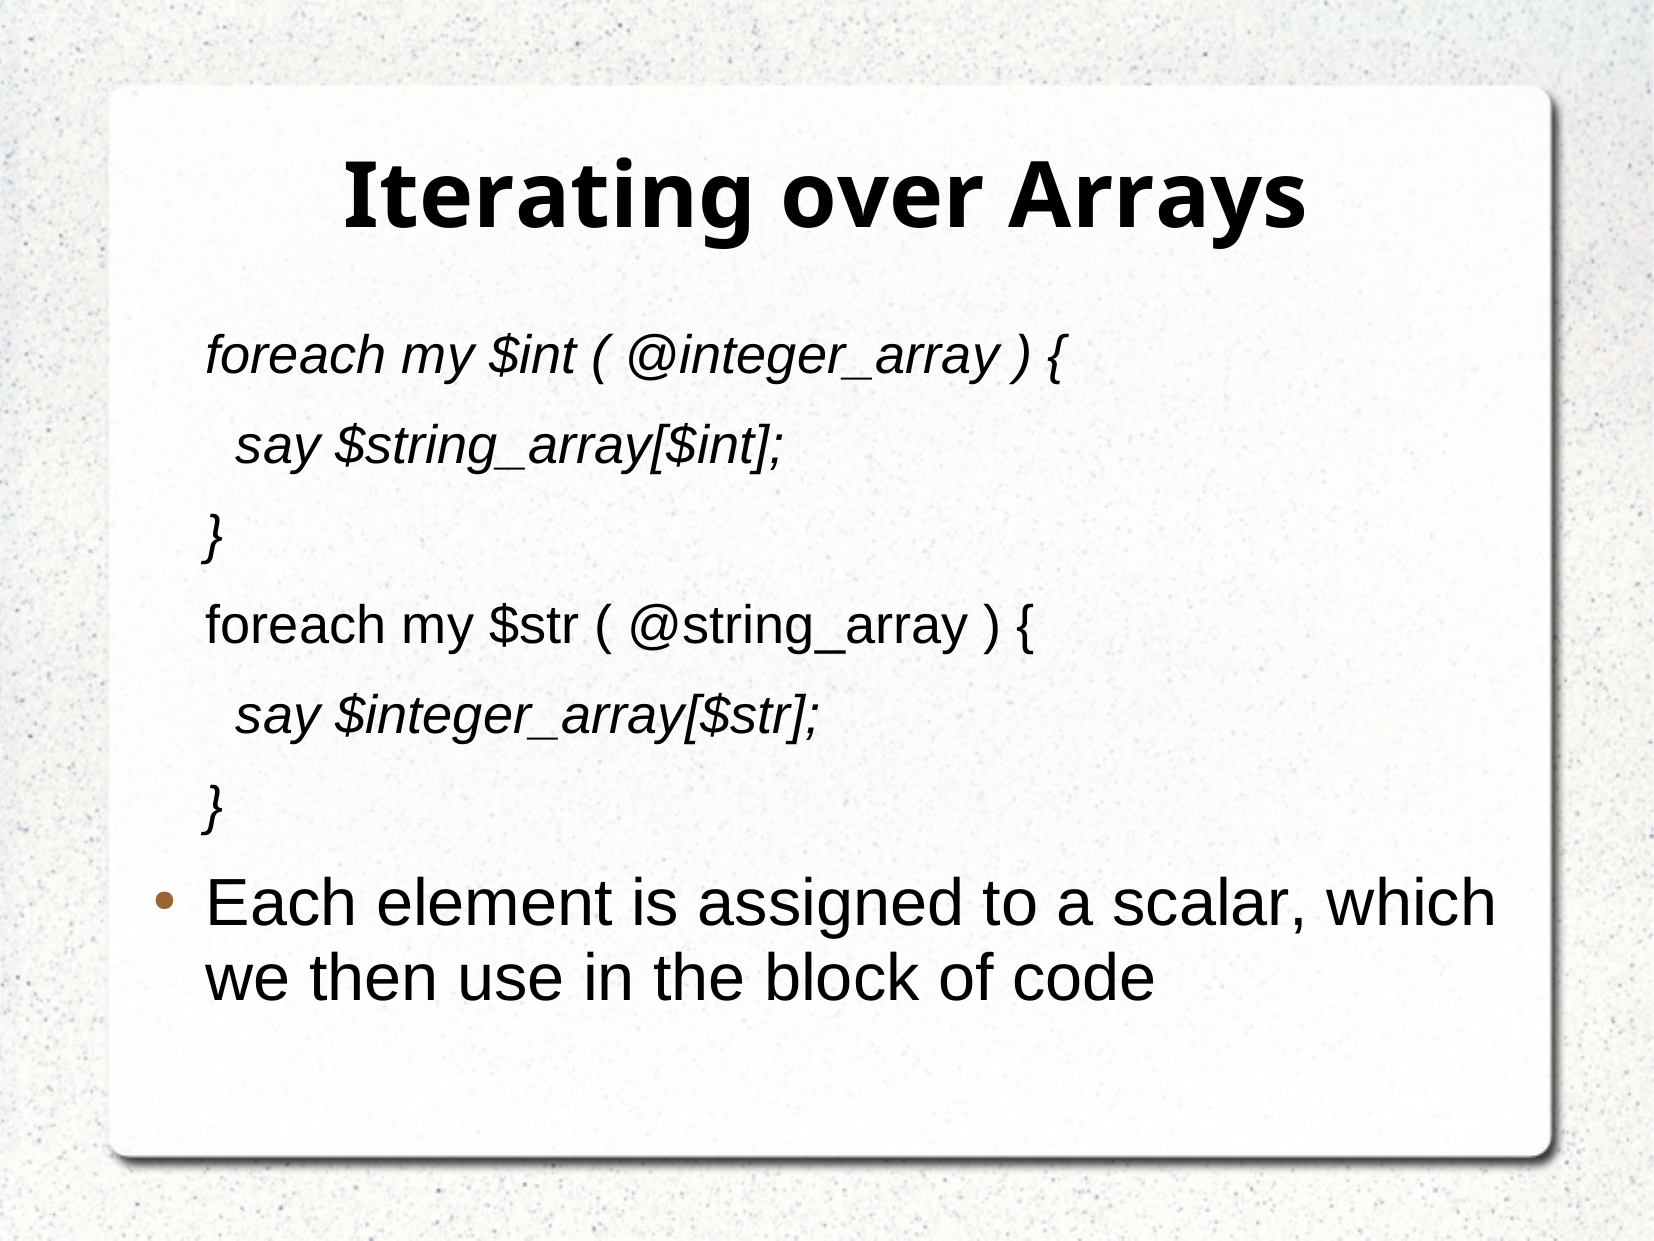

# Iterating over Arrays
foreach my $int ( @integer_array ) {
 say $string_array[$int];
}
foreach my $str ( @string_array ) {
 say $integer_array[$str];
}
Each element is assigned to a scalar, which we then use in the block of code